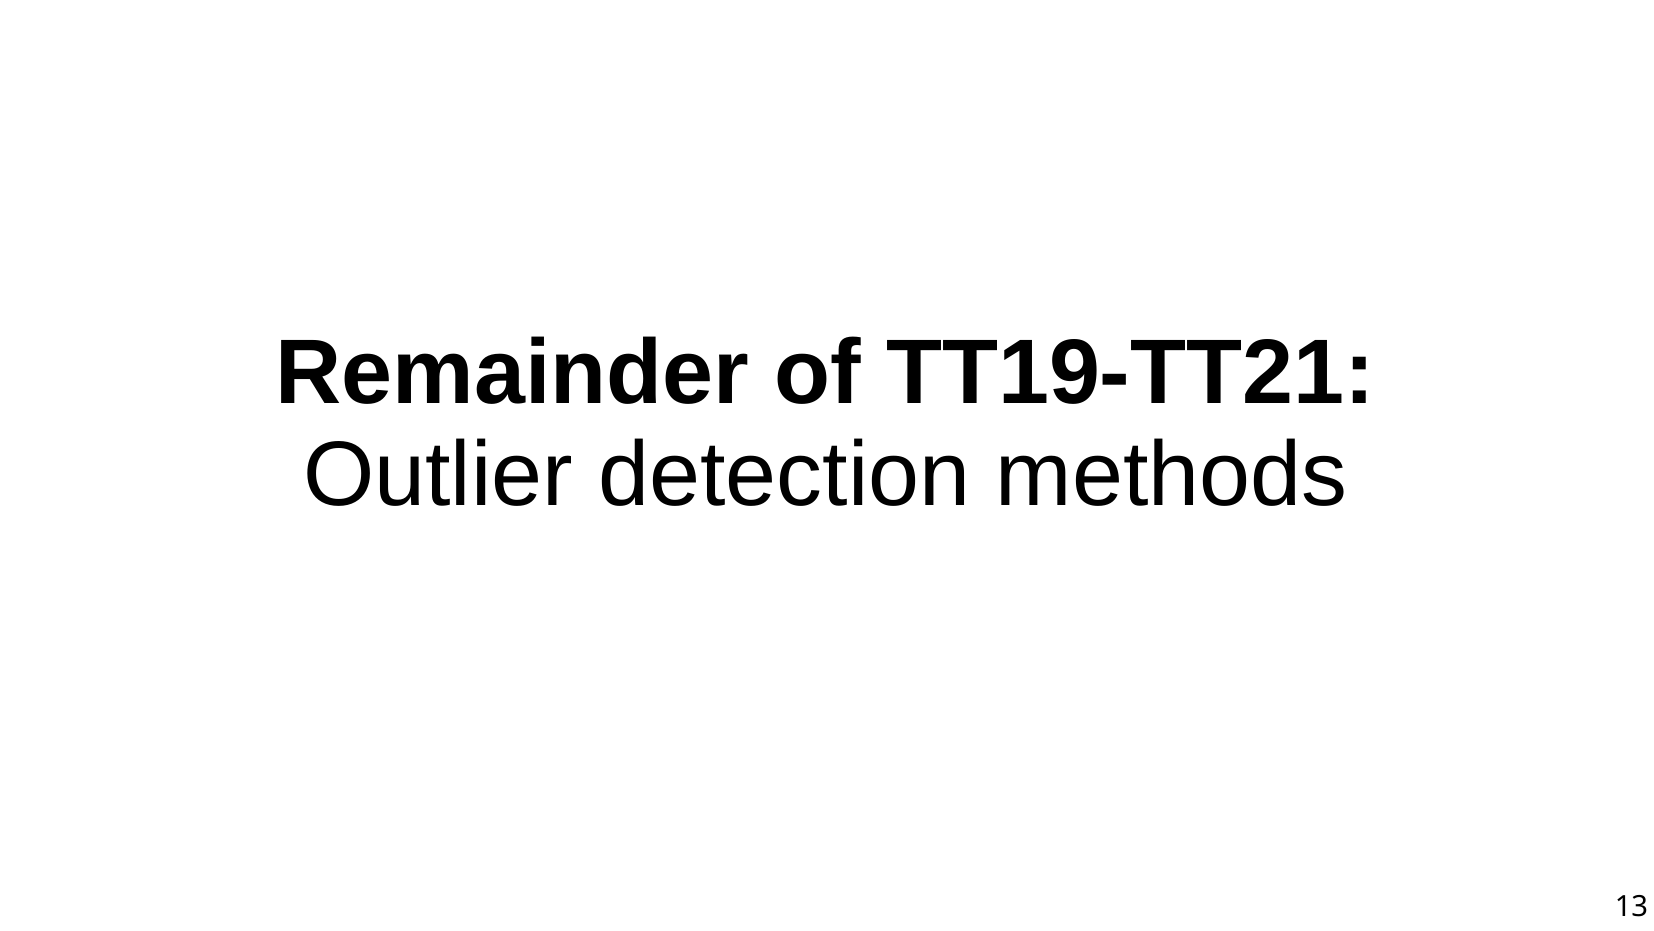

# Remainder of TT19-TT21: Outlier detection methods
13